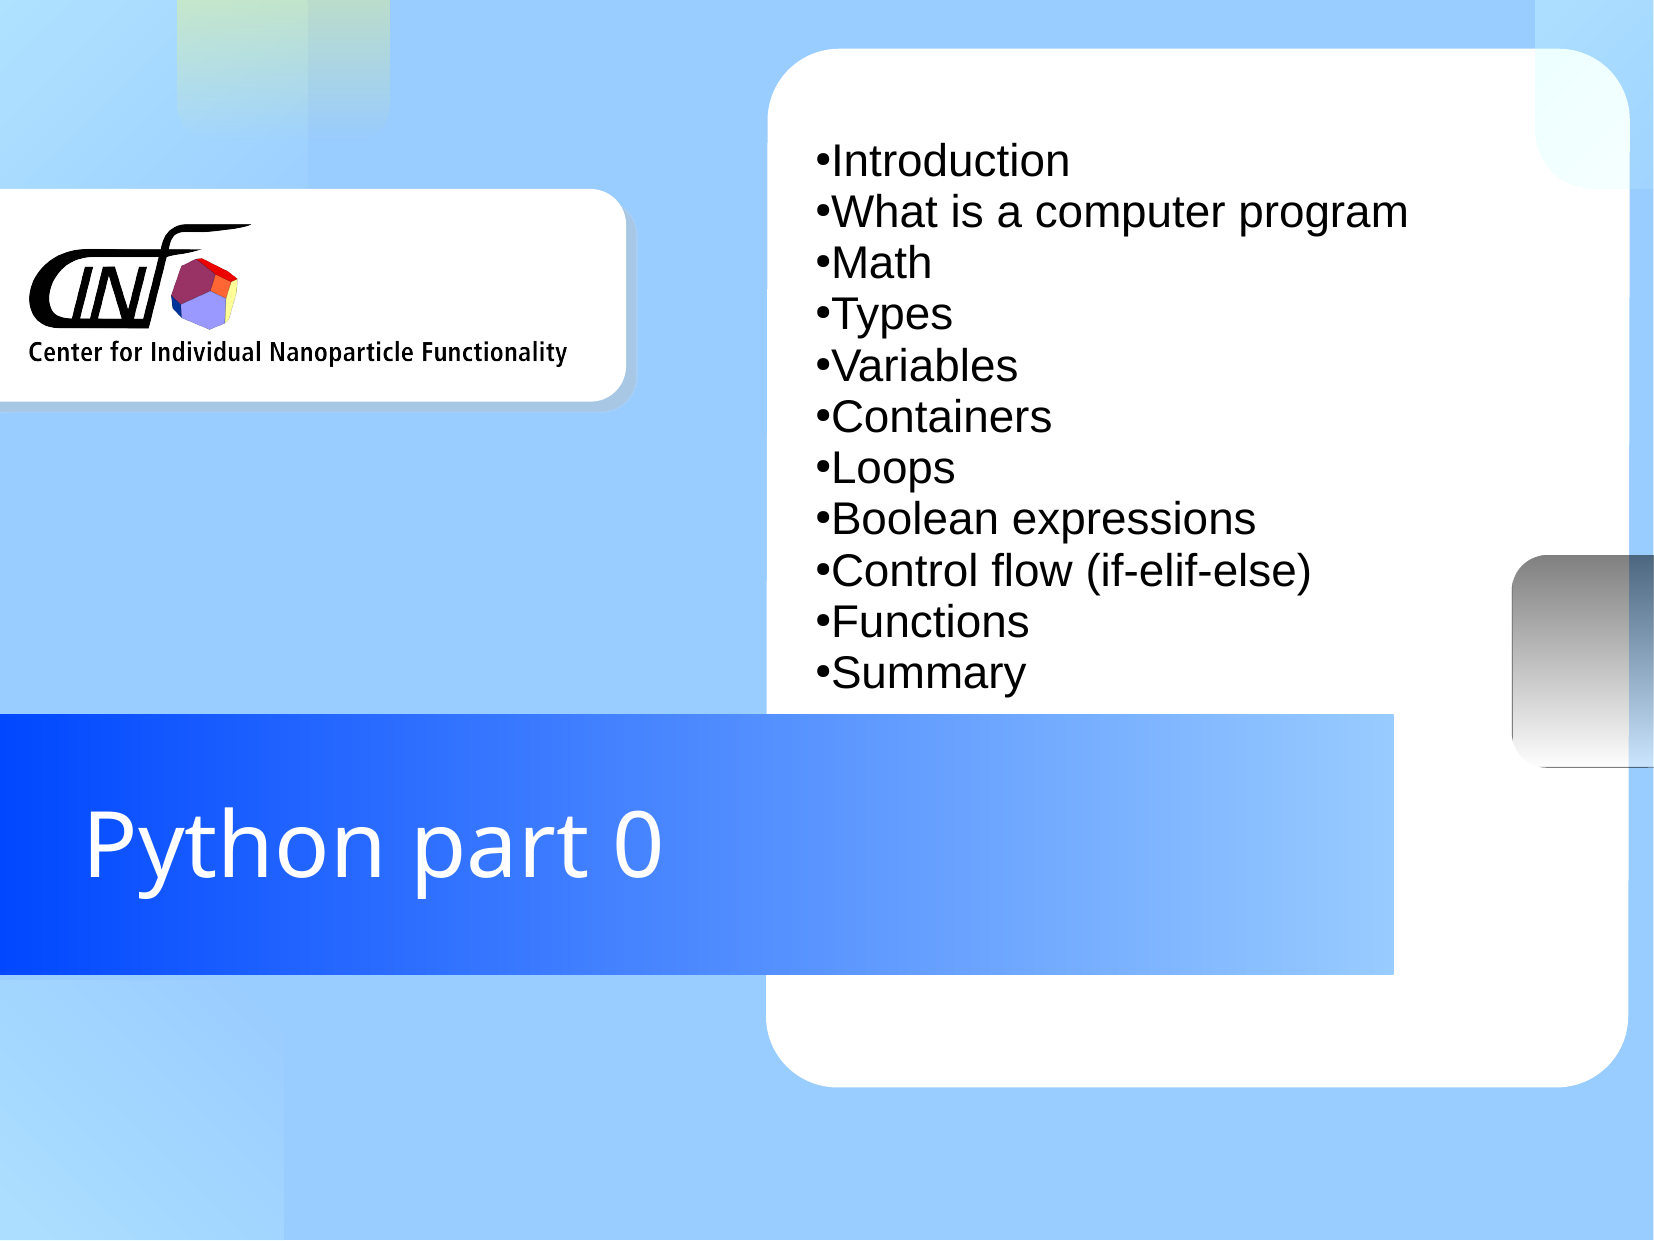

Introduction
What is a computer program
Math
Types
Variables
Containers
Loops
Boolean expressions
Control flow (if-elif-else)
Functions
Summary
# Python part 0